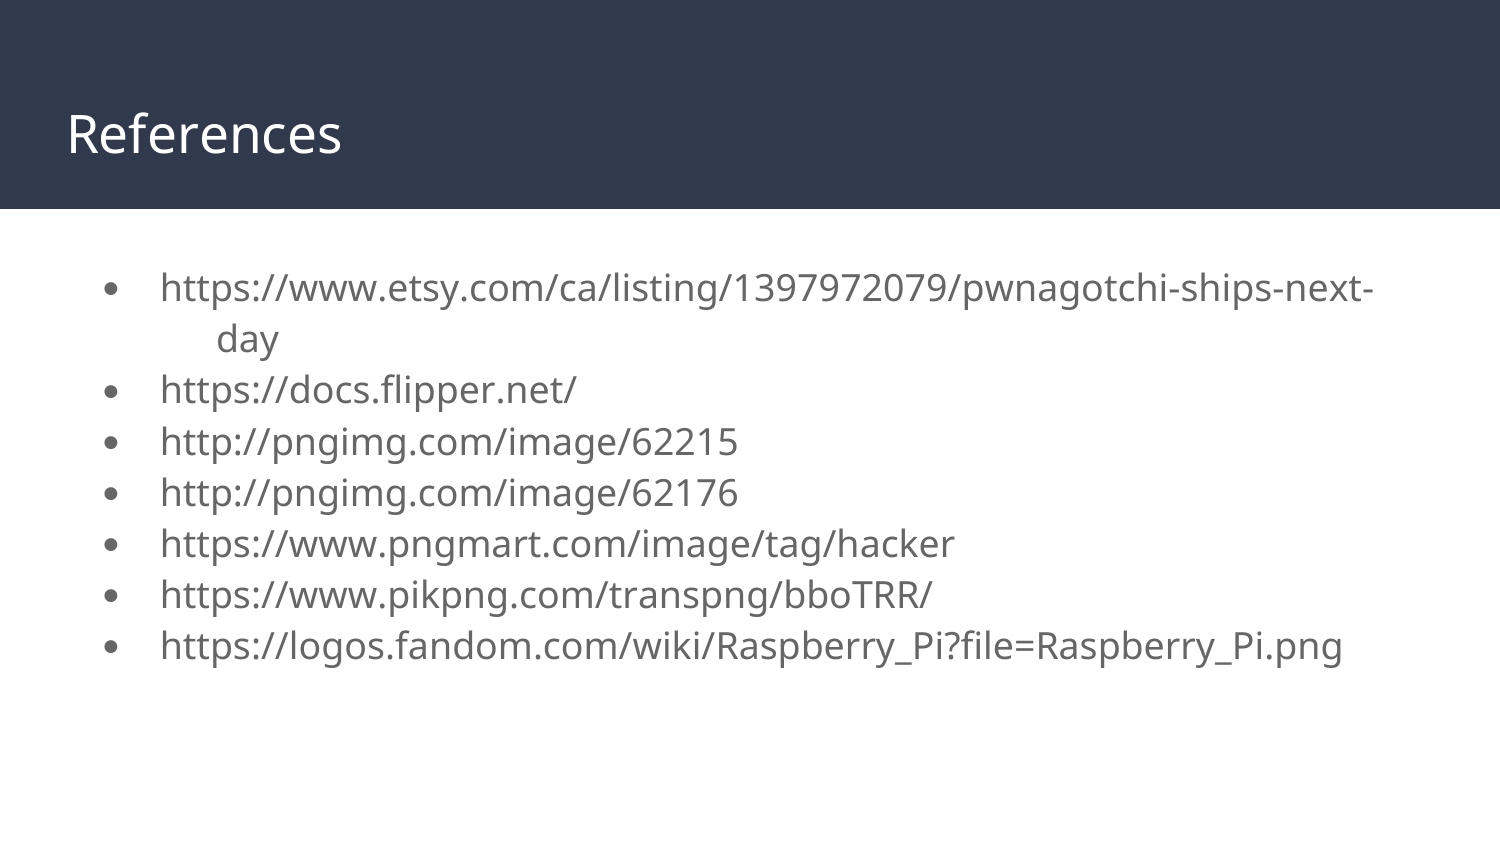

# References
https://www.etsy.com/ca/listing/1397972079/pwnagotchi-ships-next-day
https://docs.flipper.net/
http://pngimg.com/image/62215
http://pngimg.com/image/62176
https://www.pngmart.com/image/tag/hacker
https://www.pikpng.com/transpng/bboTRR/
https://logos.fandom.com/wiki/Raspberry_Pi?file=Raspberry_Pi.png